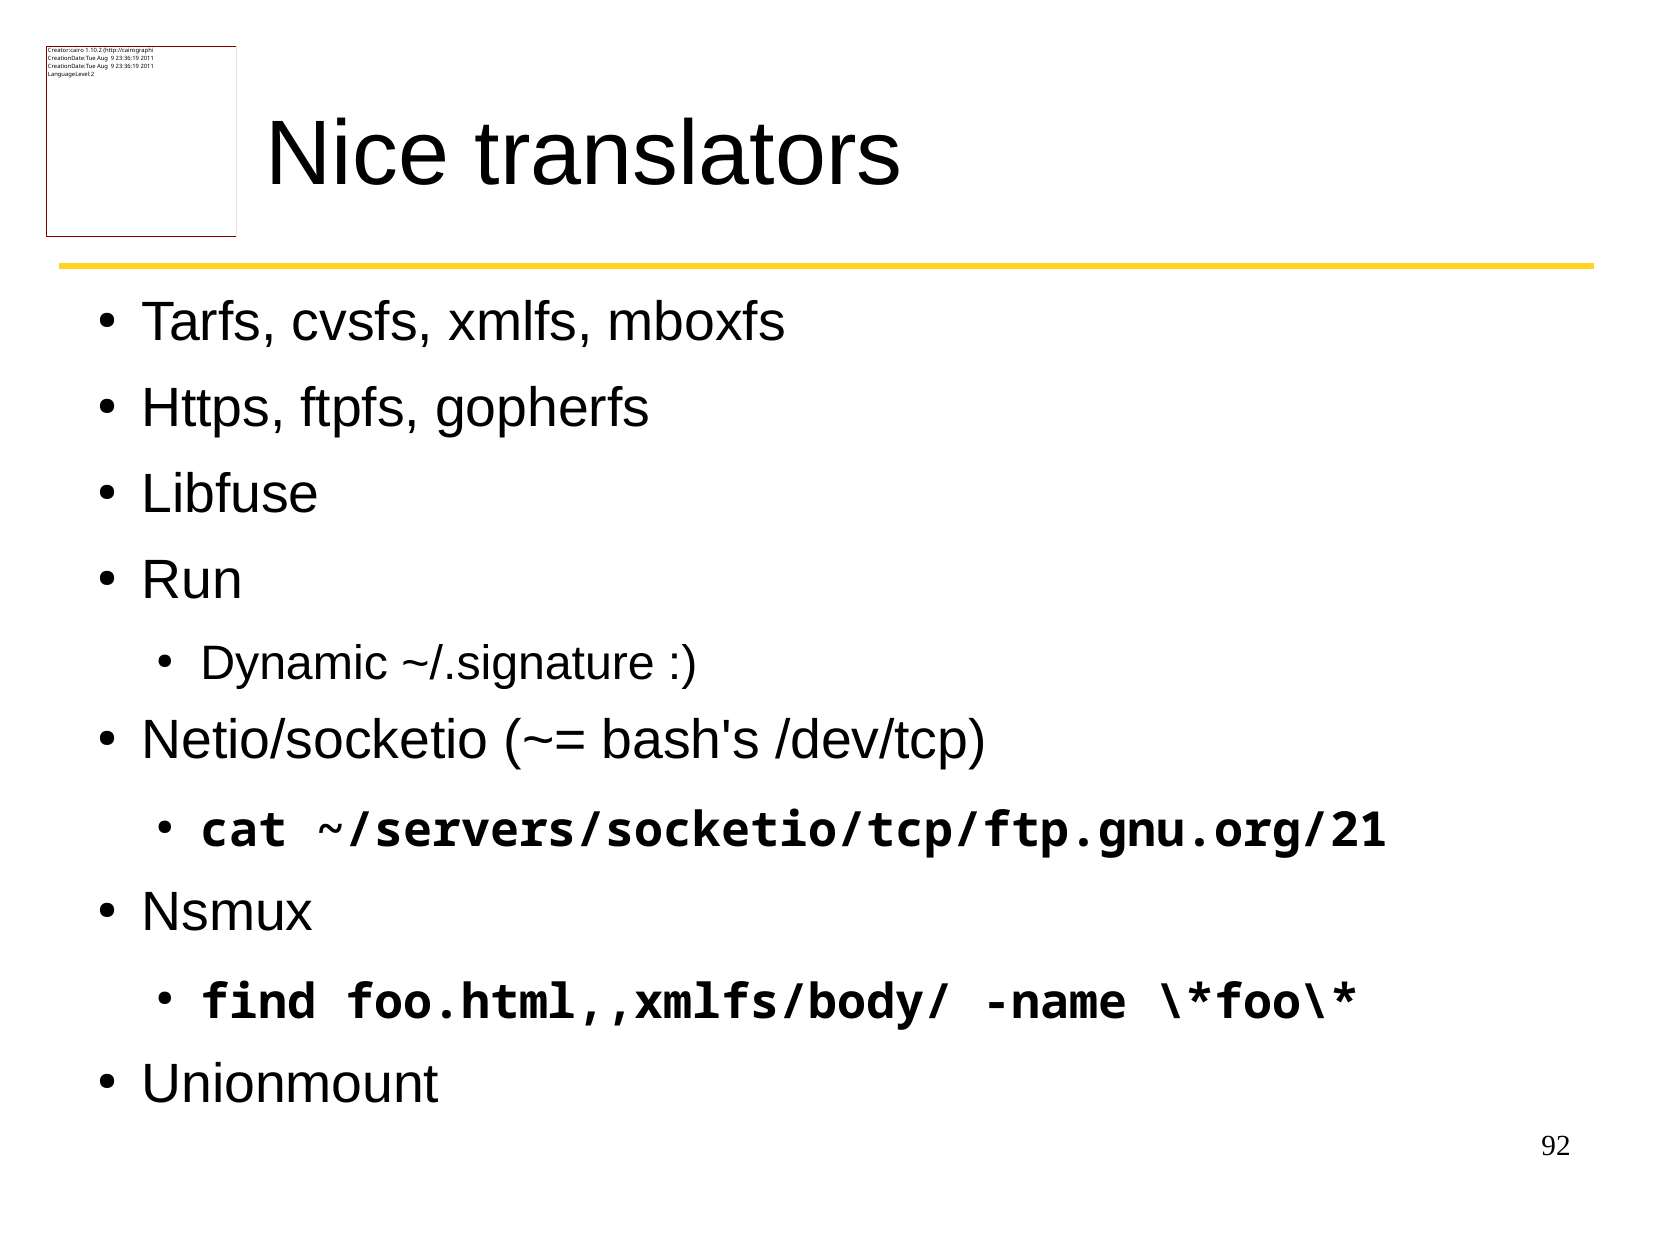

# Nice translators
Tarfs, cvsfs, xmlfs, mboxfs
Https, ftpfs, gopherfs
Libfuse
Run
Dynamic ~/.signature :)
Netio/socketio (~= bash's /dev/tcp)
cat ~/servers/socketio/tcp/ftp.gnu.org/21
Nsmux
find foo.html,,xmlfs/body/ -name \*foo\*
Unionmount
92